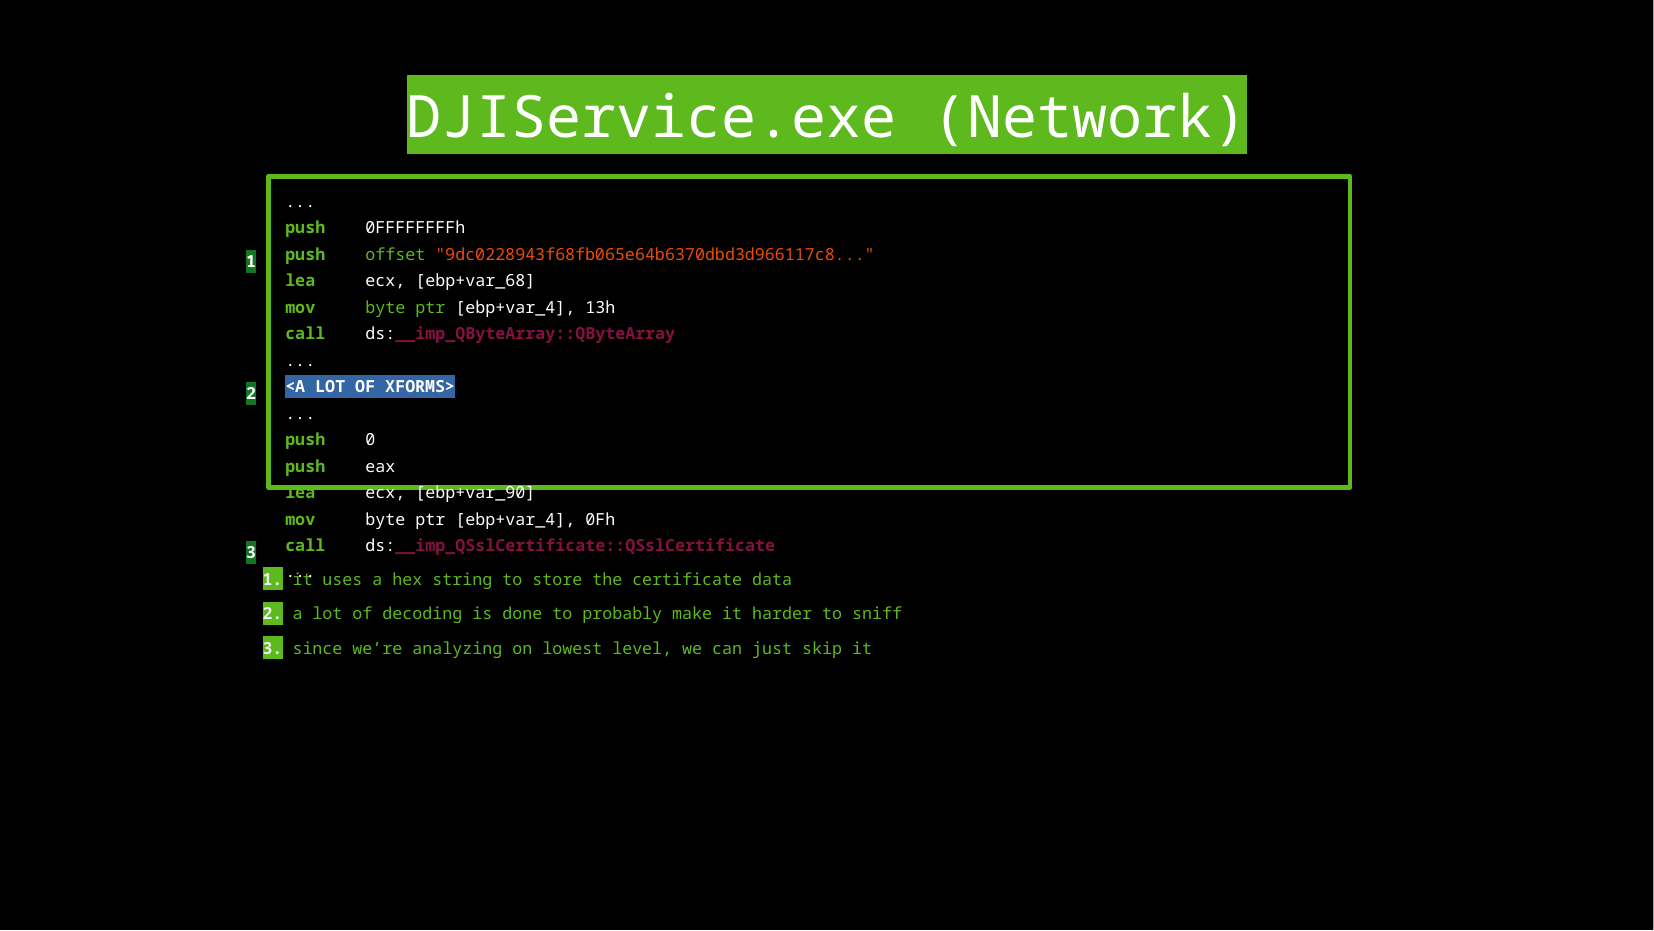

# DJIService.exe (Network)
1
2
3
...
push 0FFFFFFFFh
push offset "9dc0228943f68fb065e64b6370dbd3d966117c8..."
lea ecx, [ebp+var_68]
mov byte ptr [ebp+var_4], 13h
call ds:__imp_QByteArray::QByteArray
...
<A LOT OF XFORMS>
...
push 0
push eax
lea ecx, [ebp+var_90]
mov byte ptr [ebp+var_4], 0Fh
call ds:__imp_QSslCertificate::QSslCertificate
...
1. it uses a hex string to store the certificate data
2. a lot of decoding is done to probably make it harder to sniff
3. since we’re analyzing on lowest level, we can just skip it